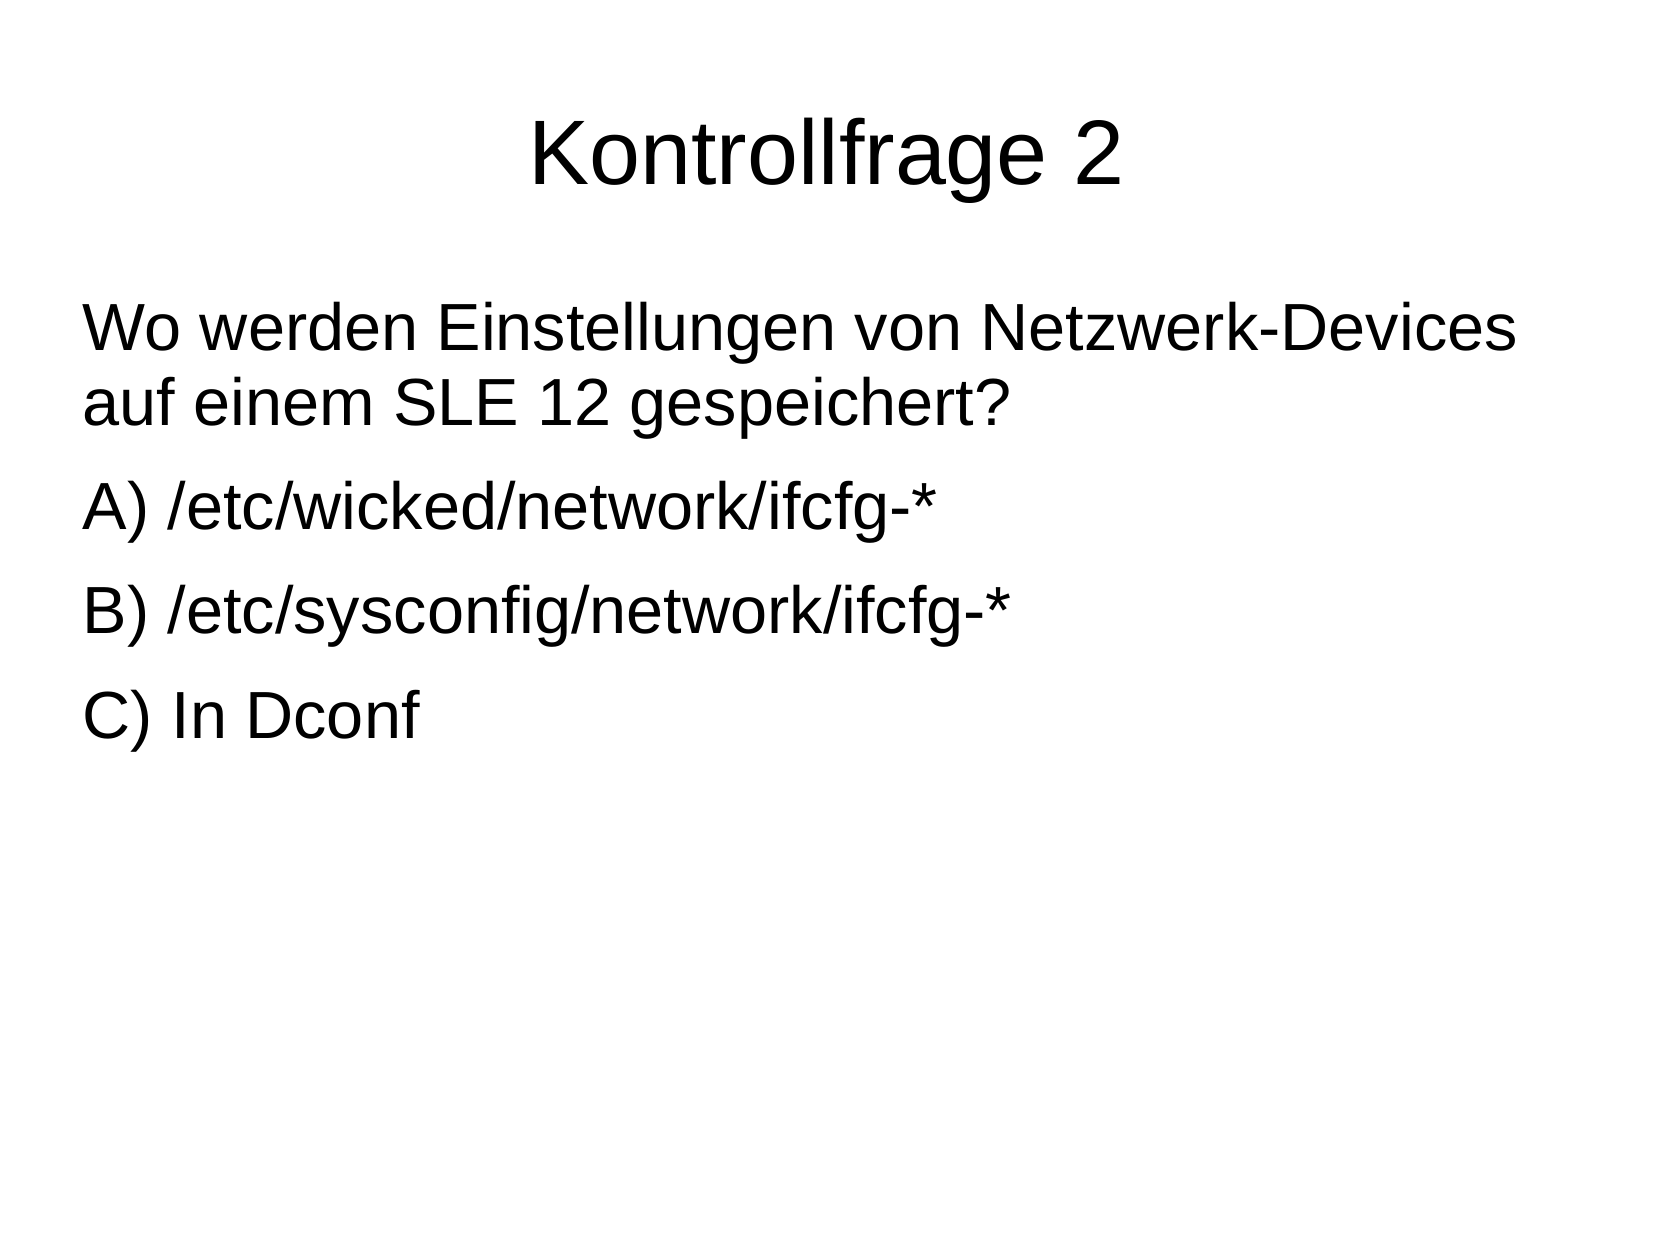

# Kontrollfrage 2
Wo werden Einstellungen von Netzwerk-Devices auf einem SLE 12 gespeichert?
A) /etc/wicked/network/ifcfg-*
B) /etc/sysconfig/network/ifcfg-*
C) In Dconf